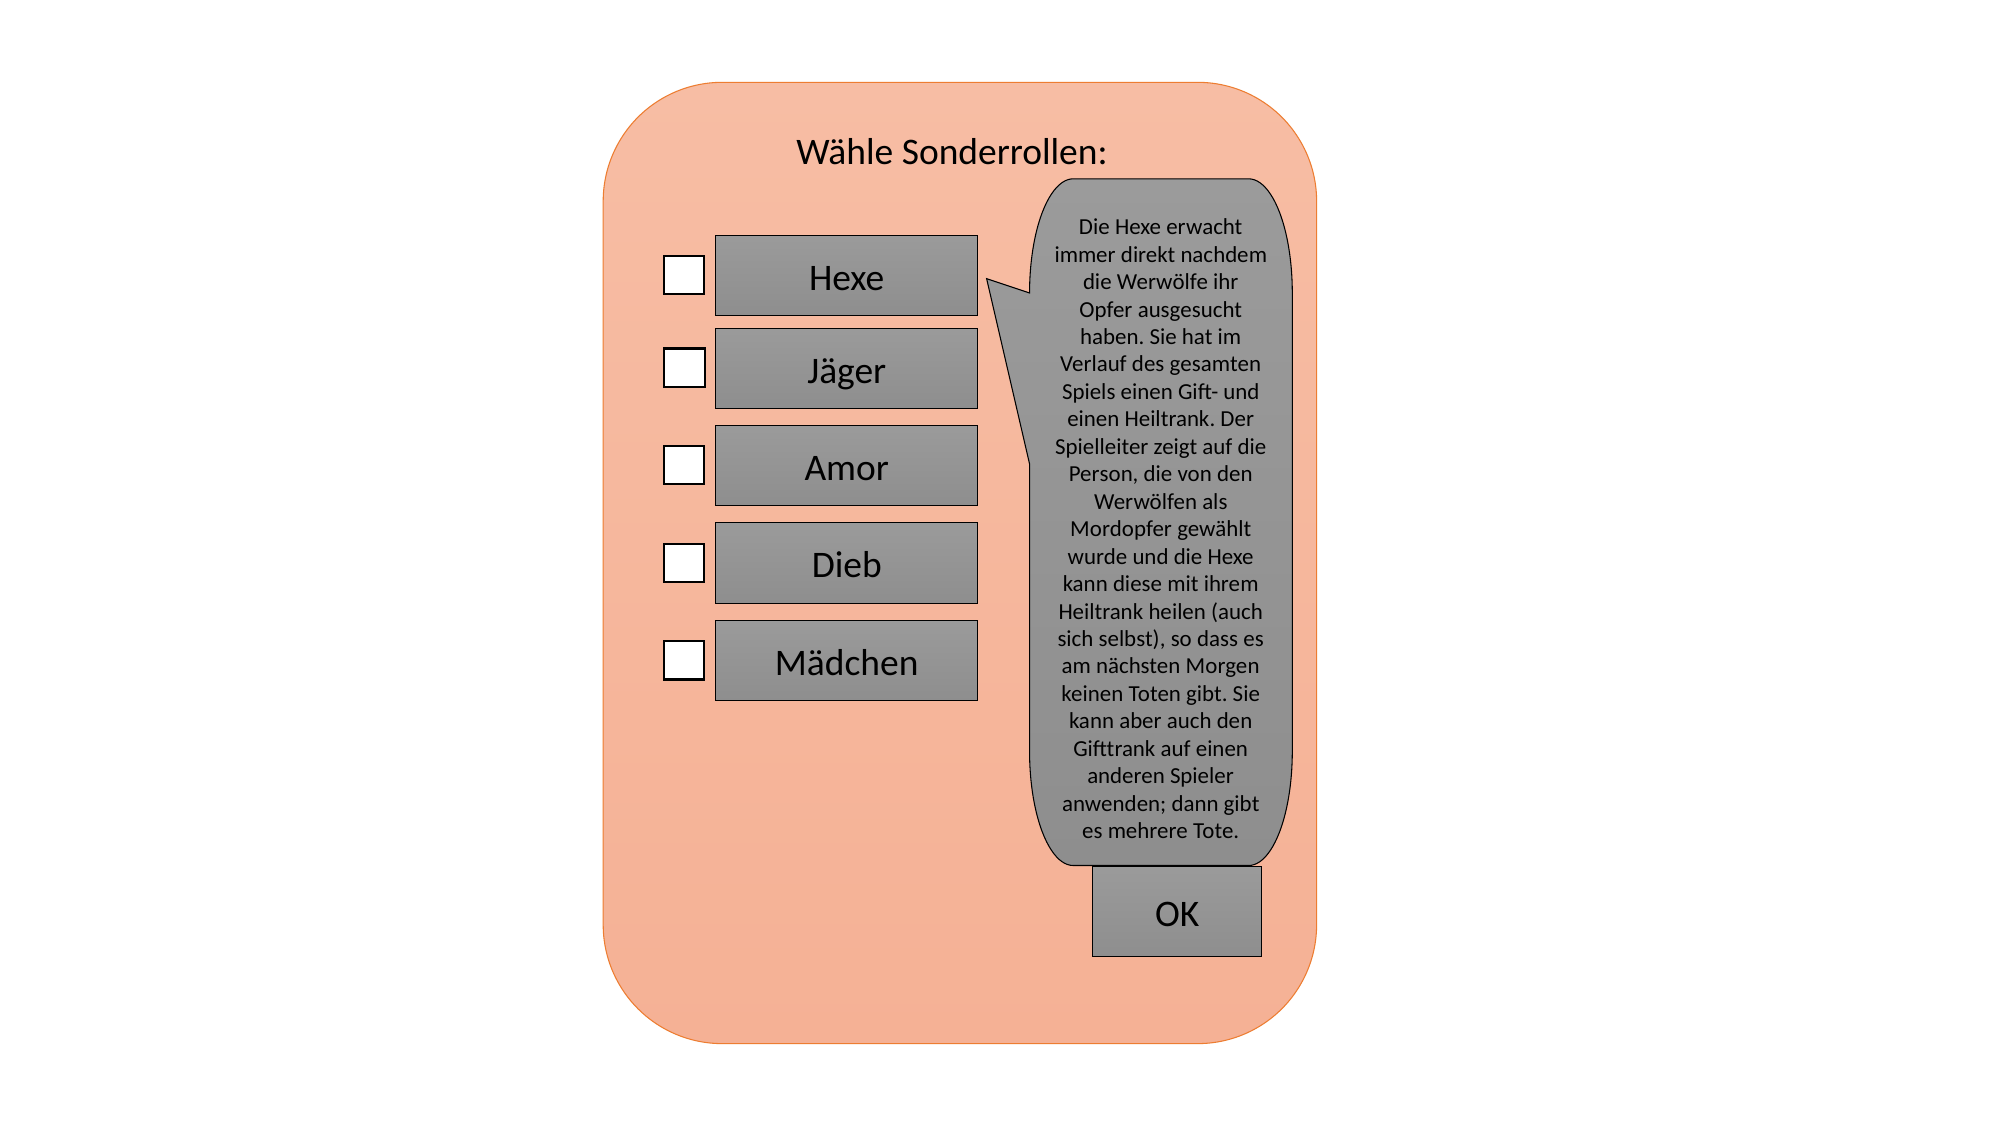

Wähle Sonderrollen:
Hexe
Jäger
Amor
Dieb
Mädchen
OK
Die Hexe erwacht immer direkt nachdem die Werwölfe ihr Opfer ausgesucht haben. Sie hat im Verlauf des gesamten Spiels einen Gift- und einen Heiltrank. Der Spielleiter zeigt auf die Person, die von den Werwölfen als Mordopfer gewählt wurde und die Hexe kann diese mit ihrem Heiltrank heilen (auch sich selbst), so dass es am nächsten Morgen keinen Toten gibt. Sie kann aber auch den Gifttrank auf einen anderen Spieler anwenden; dann gibt es mehrere Tote.